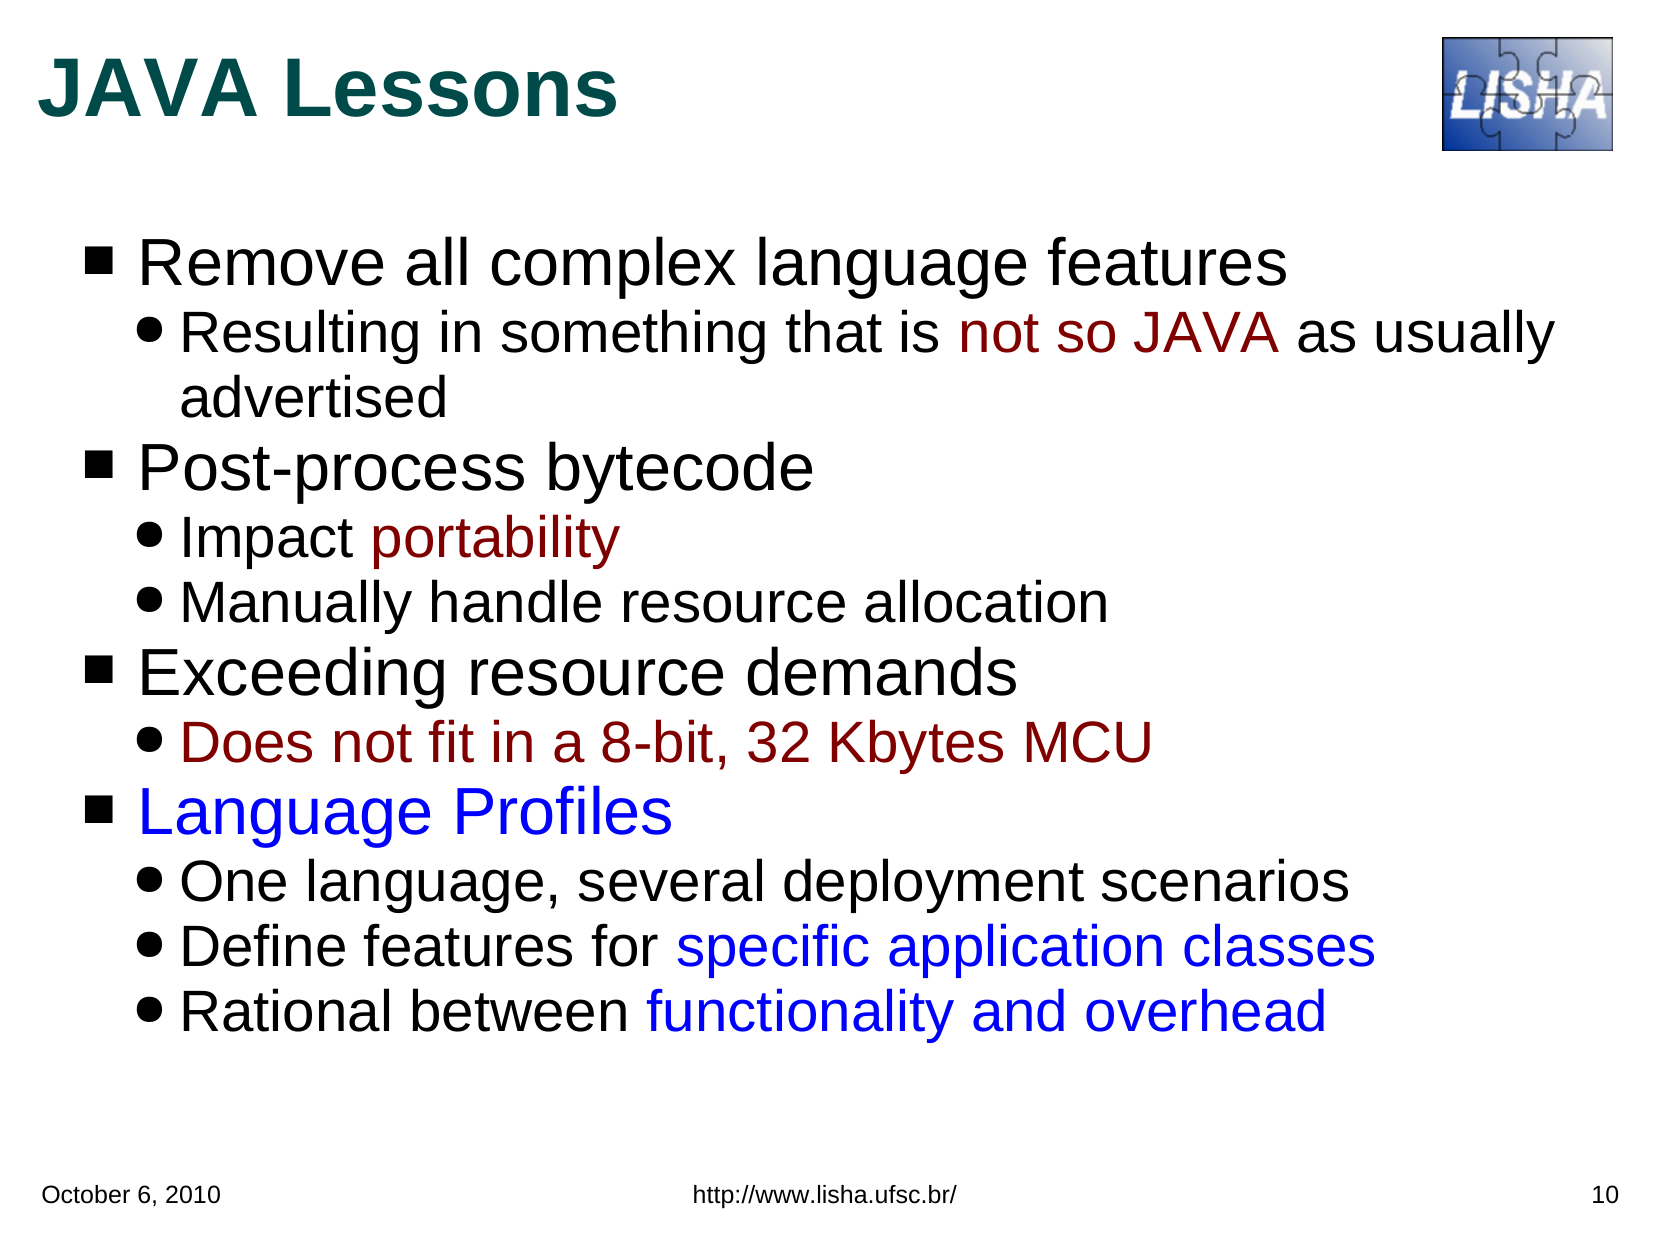

# JAVA Lessons
Remove all complex language features
Resulting in something that is not so JAVA as usually advertised
Post-process bytecode
Impact portability
Manually handle resource allocation
Exceeding resource demands
Does not fit in a 8-bit, 32 Kbytes MCU
Language Profiles
One language, several deployment scenarios
Define features for specific application classes
Rational between functionality and overhead